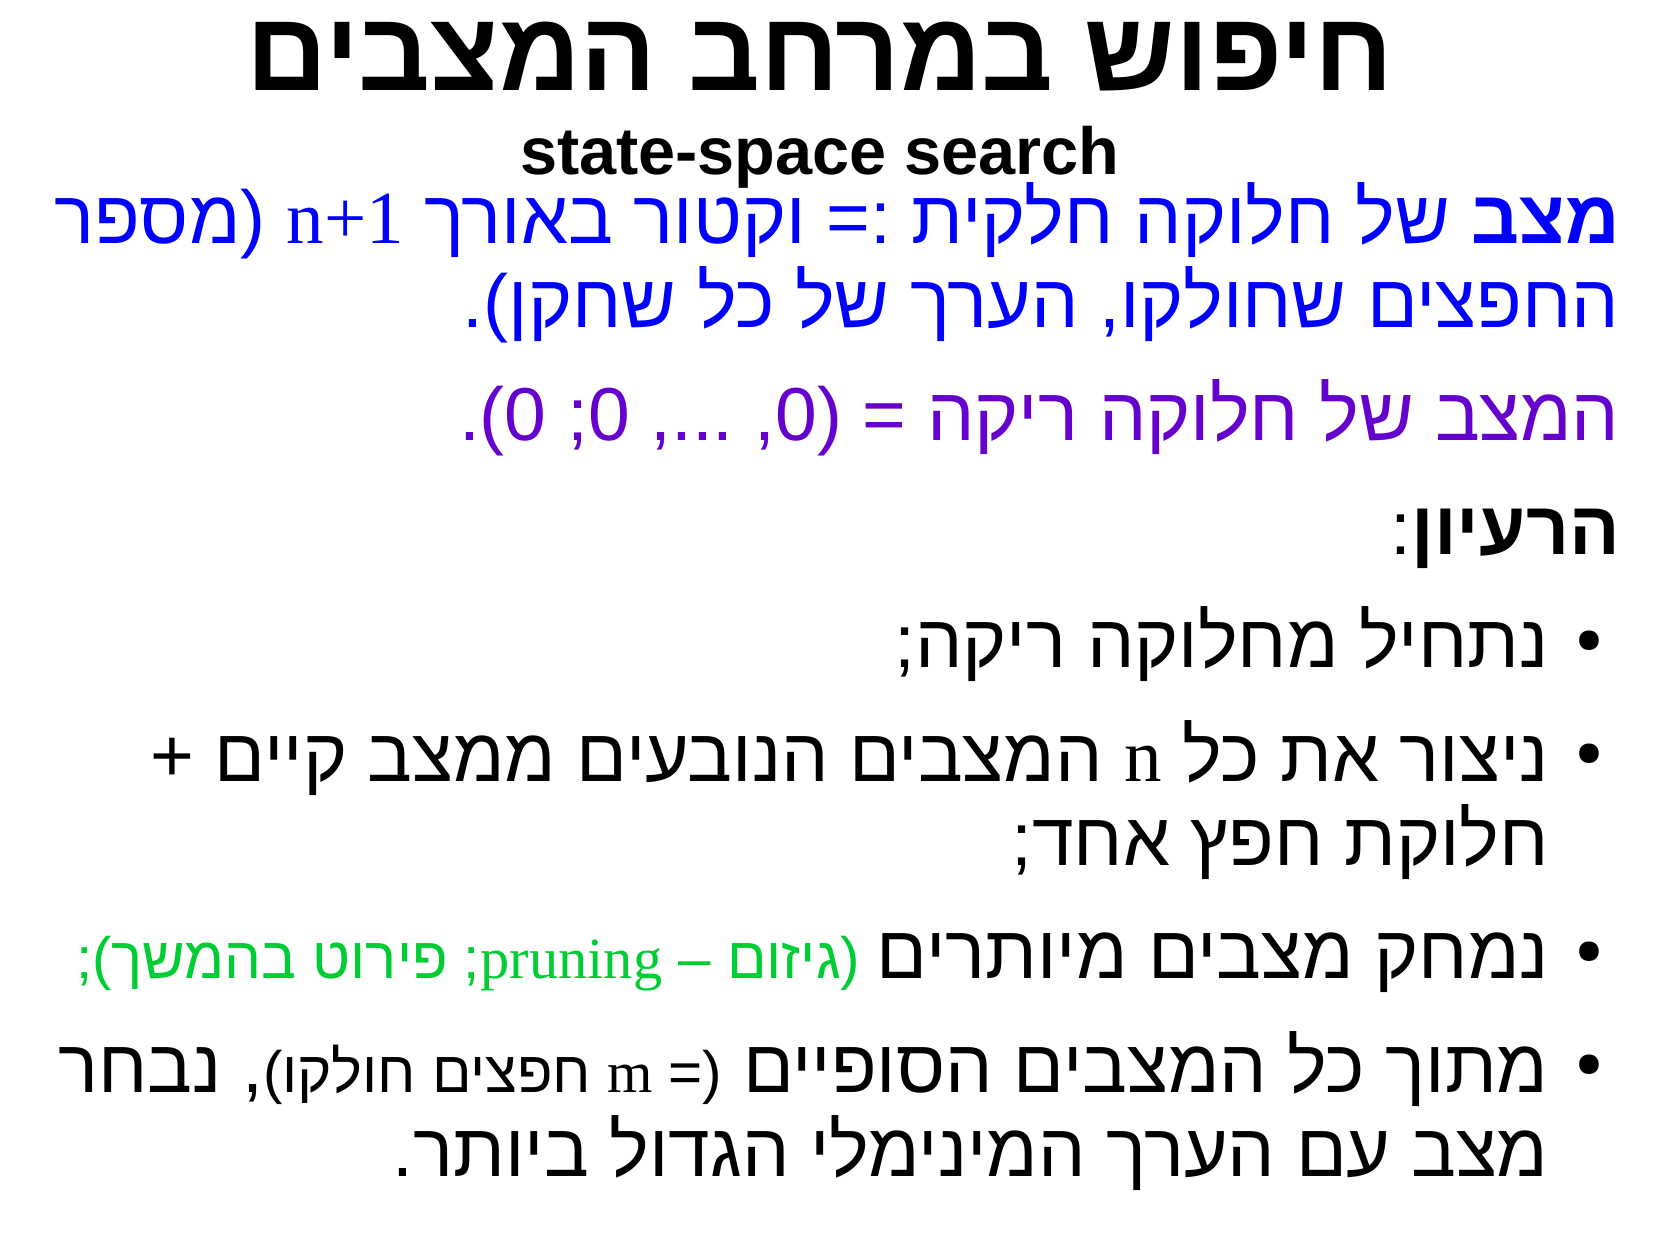

# חיפוש במרחב המצבים state-space search
מצב של חלוקה חלקית := וקטור באורך n+1 (מספר החפצים שחולקו, הערך של כל שחקן).
המצב של חלוקה ריקה = (0, ..., 0; 0).
הרעיון:
נתחיל מחלוקה ריקה;
ניצור את כל n המצבים הנובעים ממצב קיים + חלוקת חפץ אחד;
נמחק מצבים מיותרים (גיזום – pruning; פירוט בהמשך);
מתוך כל המצבים הסופיים (= m חפצים חולקו), נבחר מצב עם הערך המינימלי הגדול ביותר.